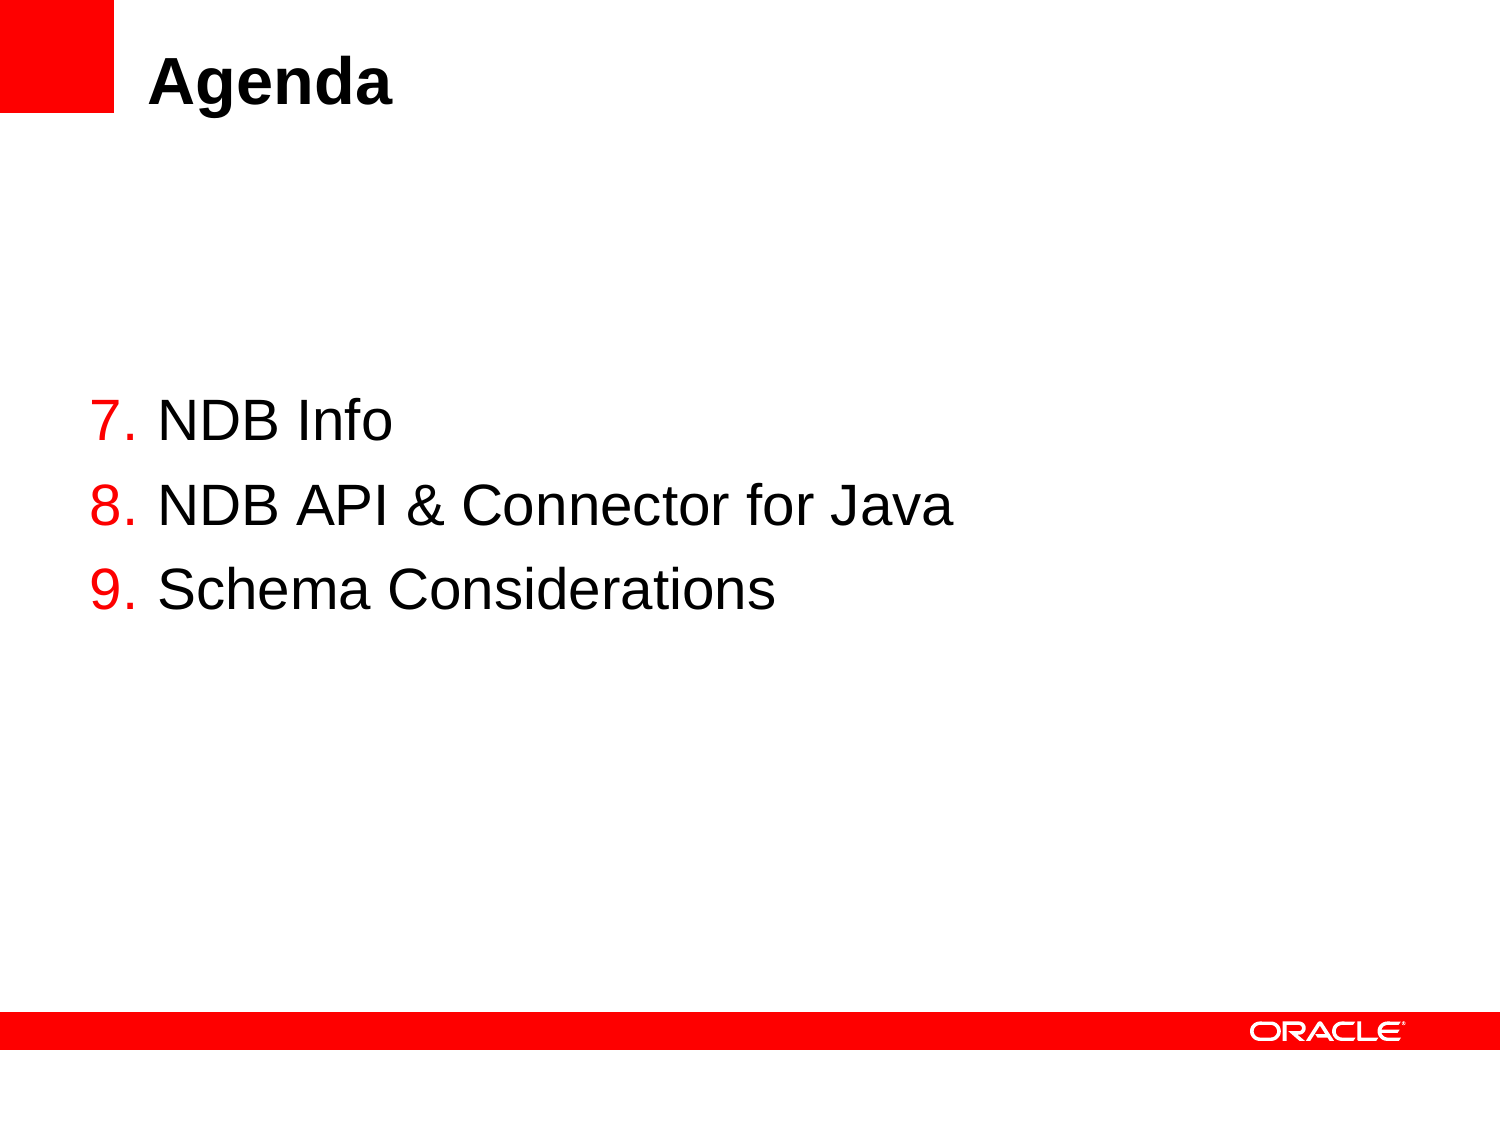

# Agenda
NDB Info
NDB API & Connector for Java
Schema Considerations